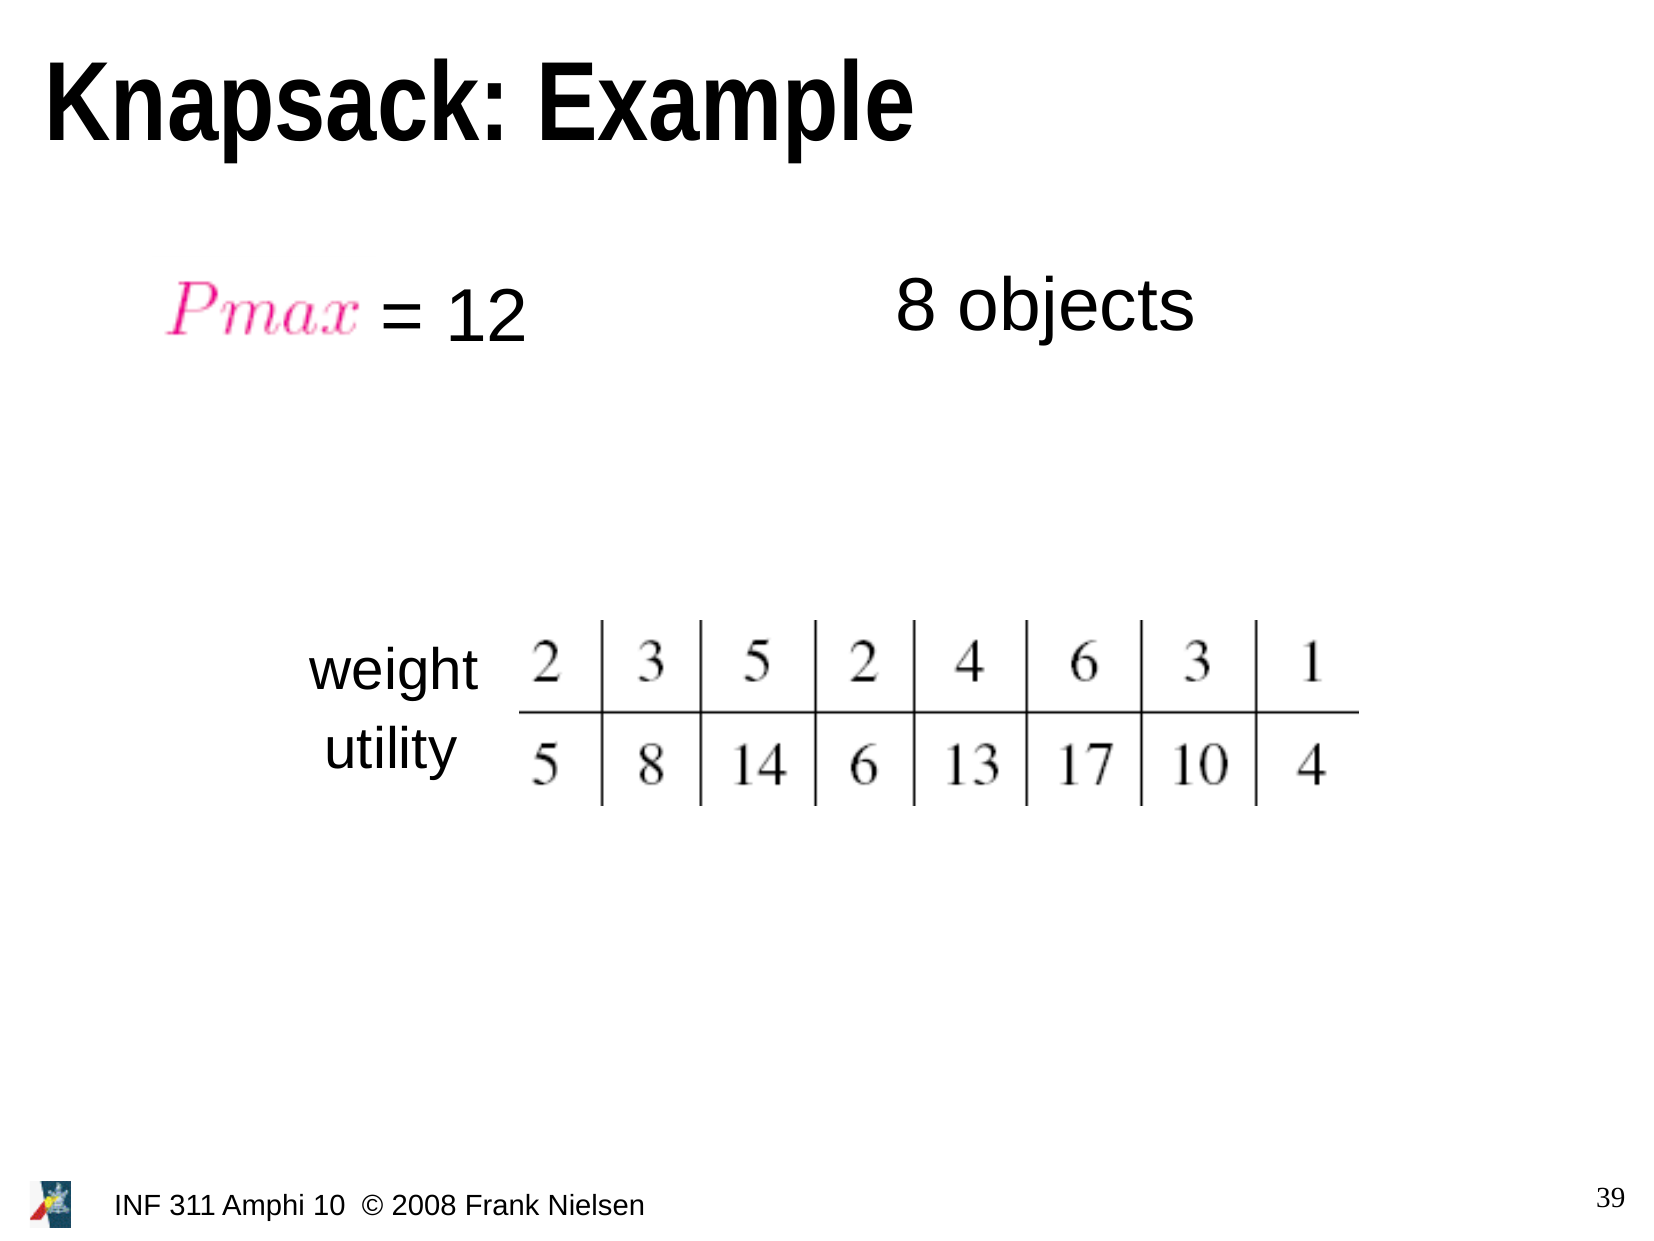

Knapsack: Example
8 objects
= 12
weight
utility